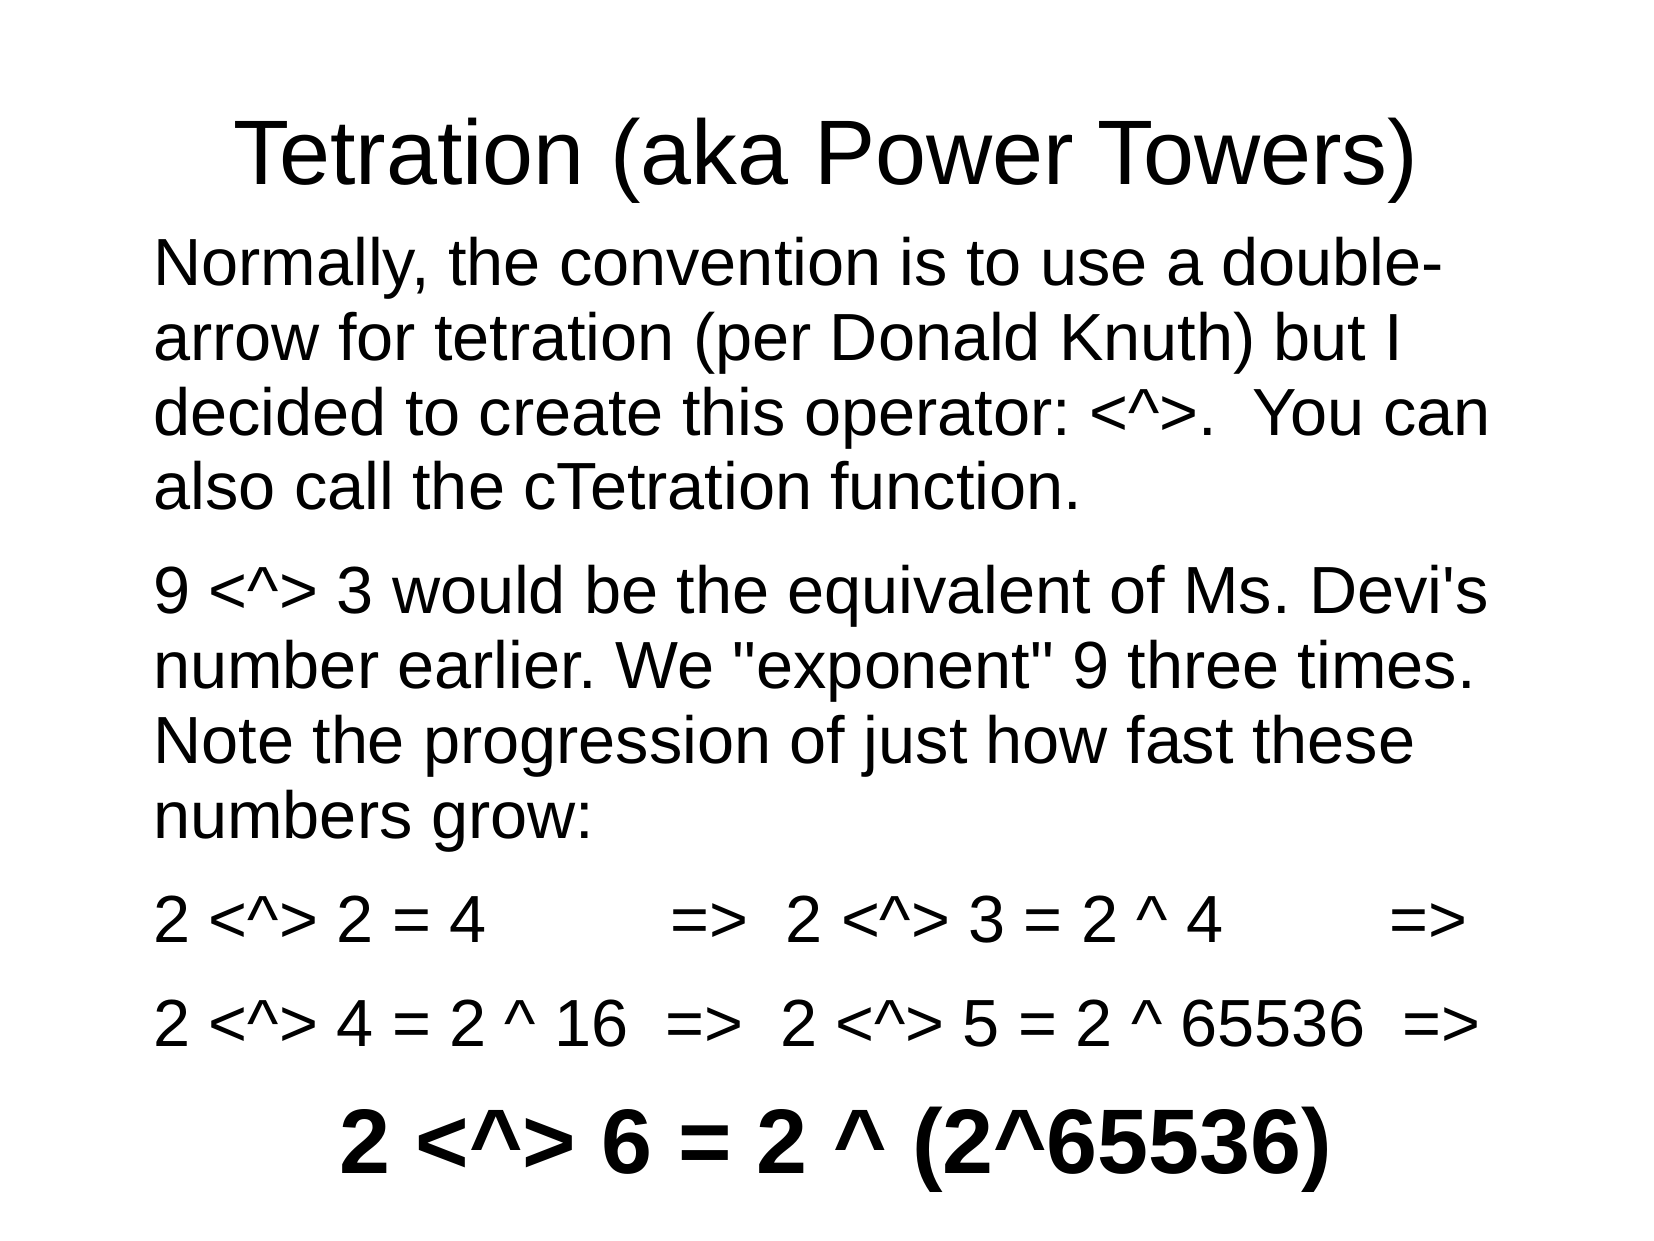

# Tetration (aka Power Towers)
Normally, the convention is to use a double-arrow for tetration (per Donald Knuth) but I decided to create this operator: <^>. You can also call the cTetration function.
9 <^> 3 would be the equivalent of Ms. Devi's number earlier. We "exponent" 9 three times. Note the progression of just how fast these numbers grow:
2 <^> 2 = 4 => 2 <^> 3 = 2 ^ 4 =>
2 <^> 4 = 2 ^ 16 => 2 <^> 5 = 2 ^ 65536 =>
2 <^> 6 = 2 ^ (2^65536)